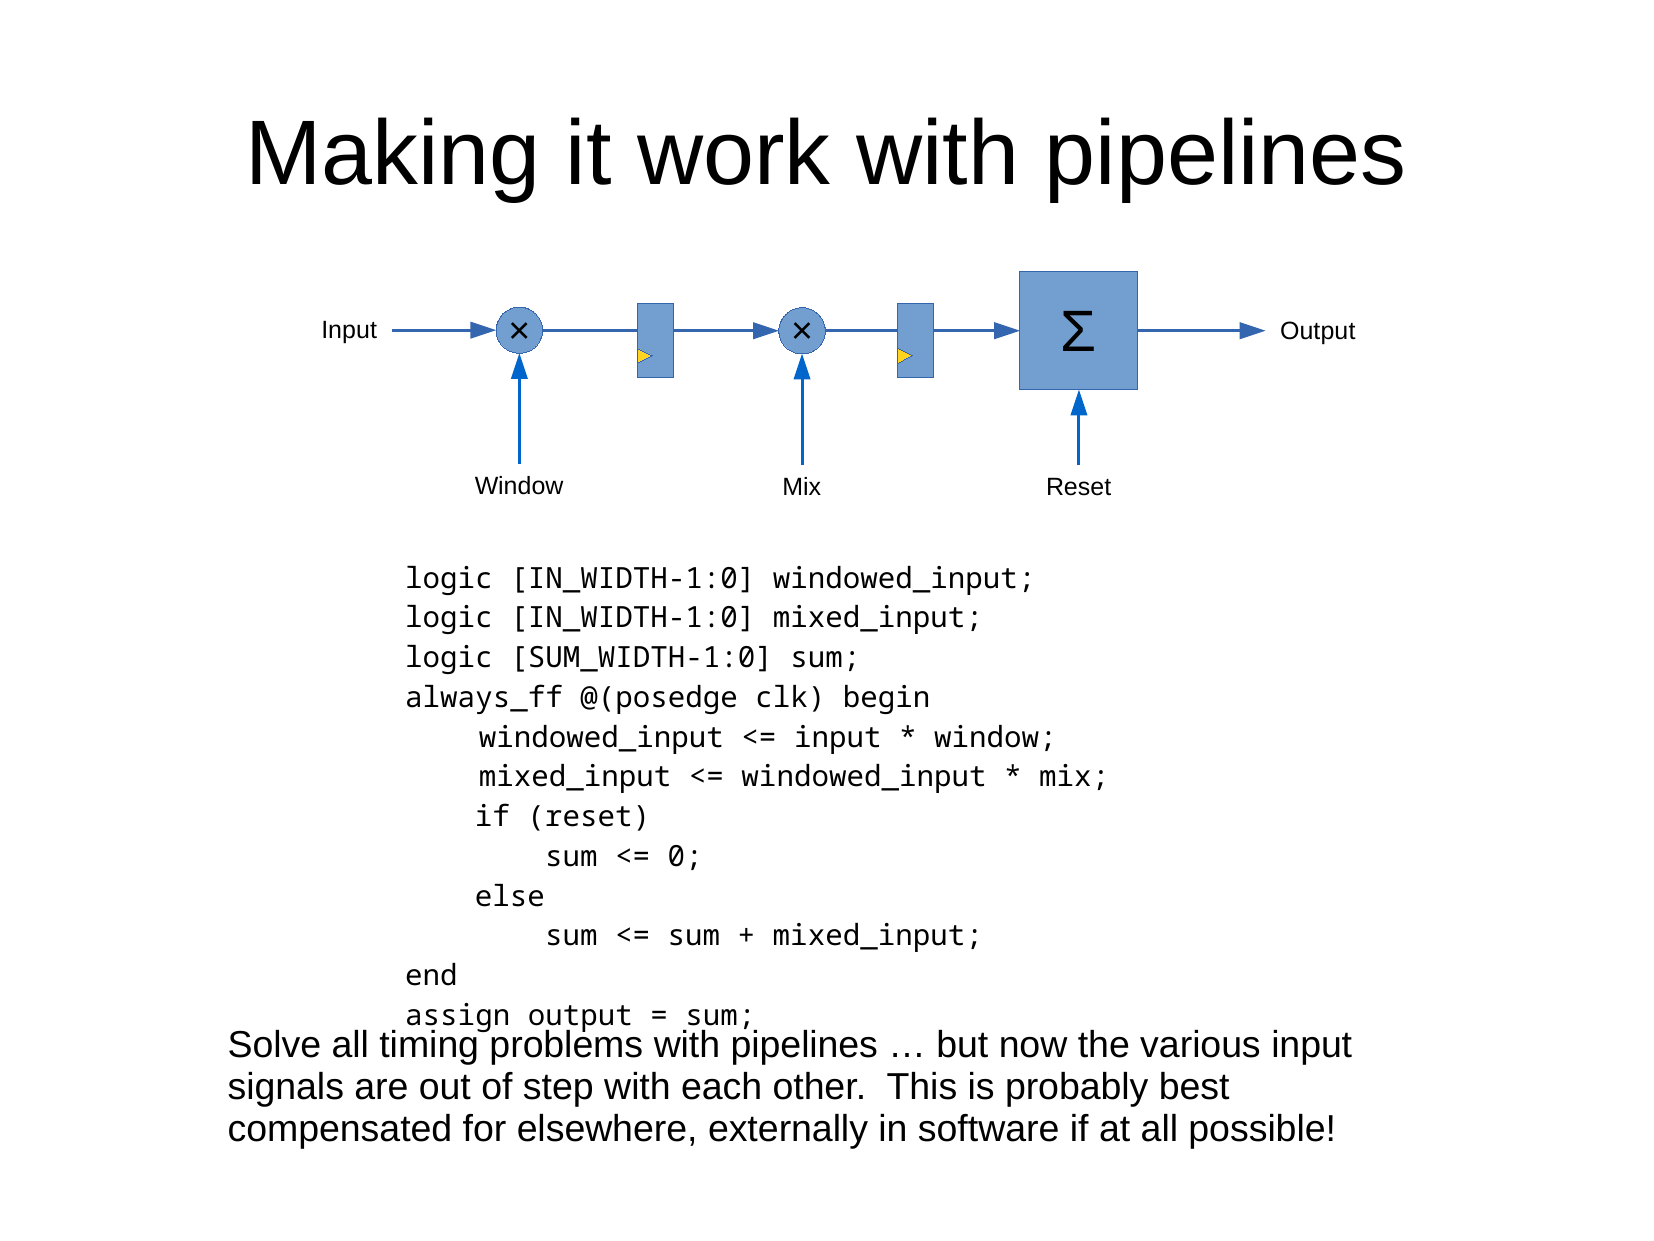

# Making it work with pipelines
Σ
×
×
Input
Output
Window
Mix
Reset
logic [IN_WIDTH-1:0] windowed_input;
logic [IN_WIDTH-1:0] mixed_input;
logic [SUM_WIDTH-1:0] sum;
always_ff @(posedge clk) begin
	windowed_input <= input * window;
	mixed_input <= windowed_input * mix;
 if (reset)
 sum <= 0;
 else
 sum <= sum + mixed_input;
end
assign output = sum;
Solve all timing problems with pipelines … but now the various input signals are out of step with each other. This is probably best compensated for elsewhere, externally in software if at all possible!